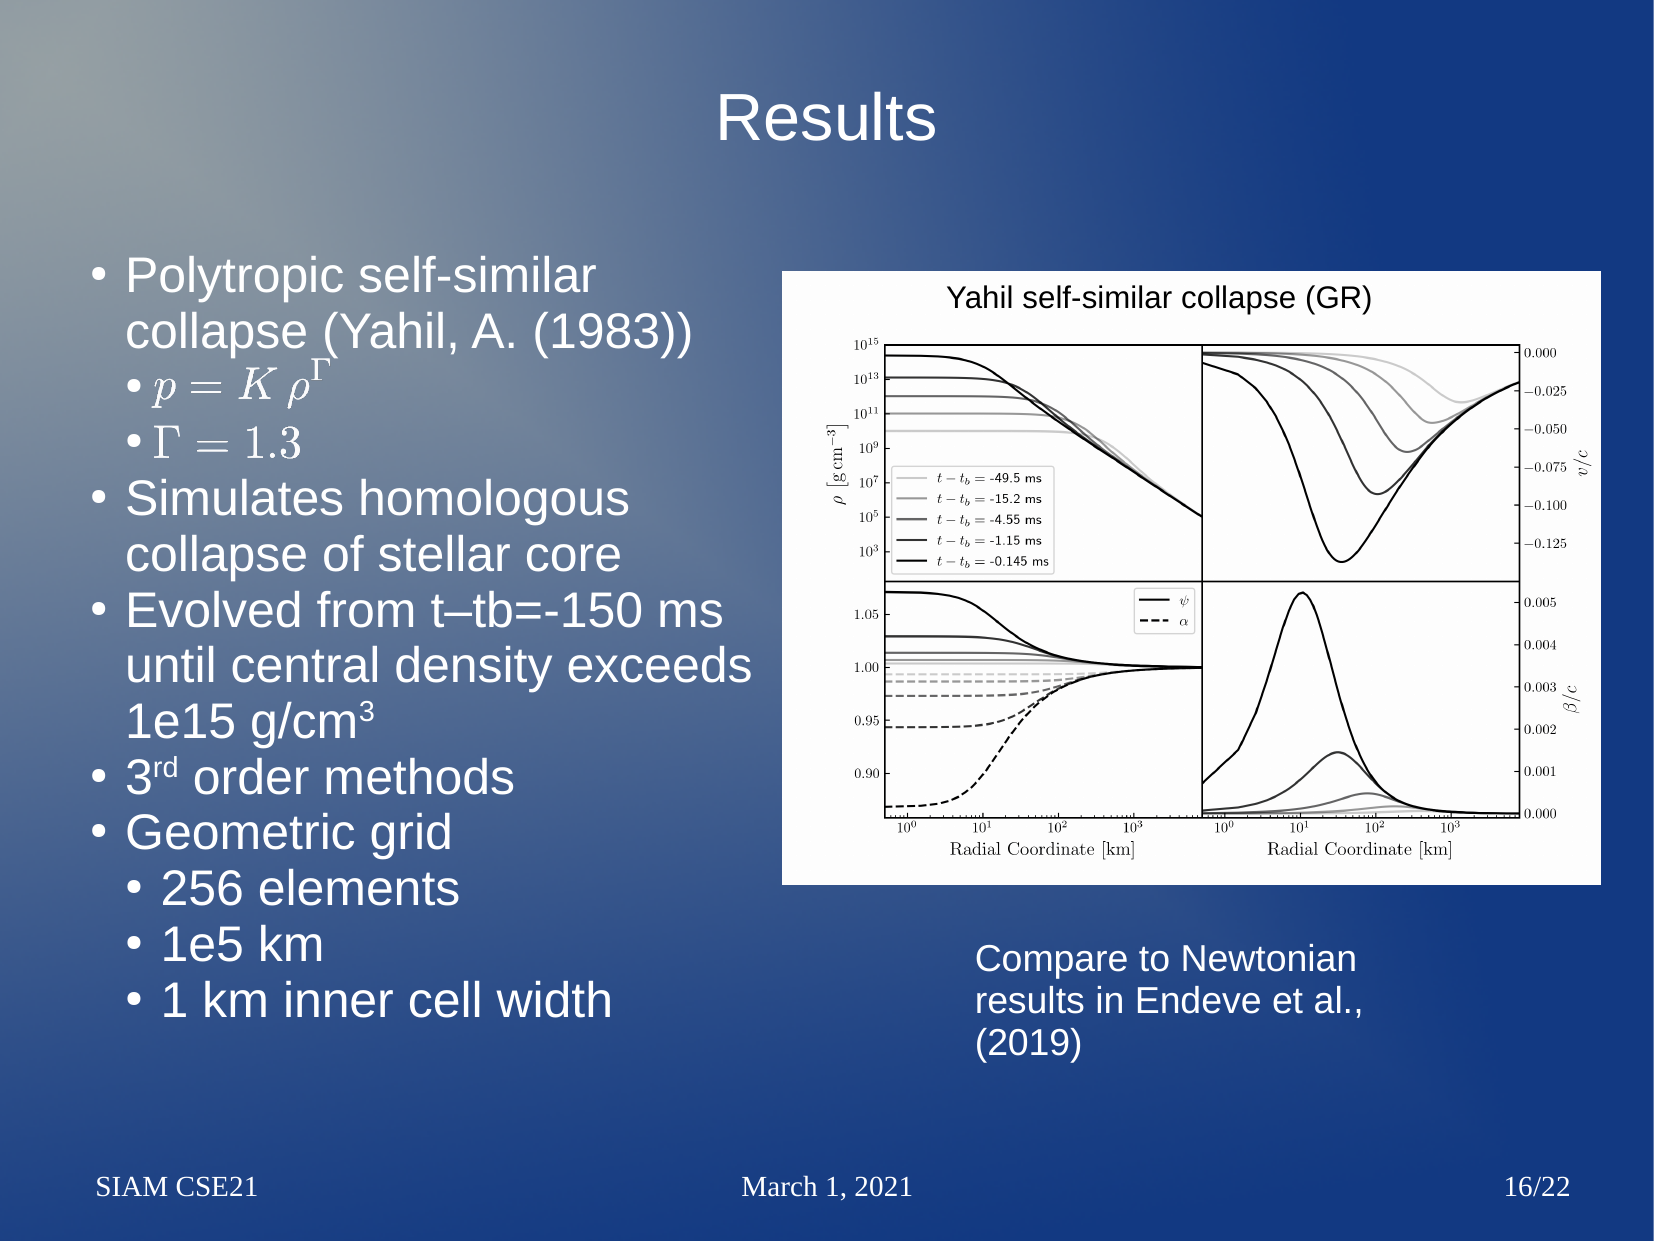

# Results
Polytropic self-similar collapse (Yahil, A. (1983))
Simulates homologous collapse of stellar core
Evolved from t–tb=-150 ms until central density exceeds 1e15 g/cm3
3rd order methods
Geometric grid
256 elements
1e5 km
1 km inner cell width
Yahil self-similar collapse (GR)
Compare to Newtonian results in Endeve et al., (2019)
16